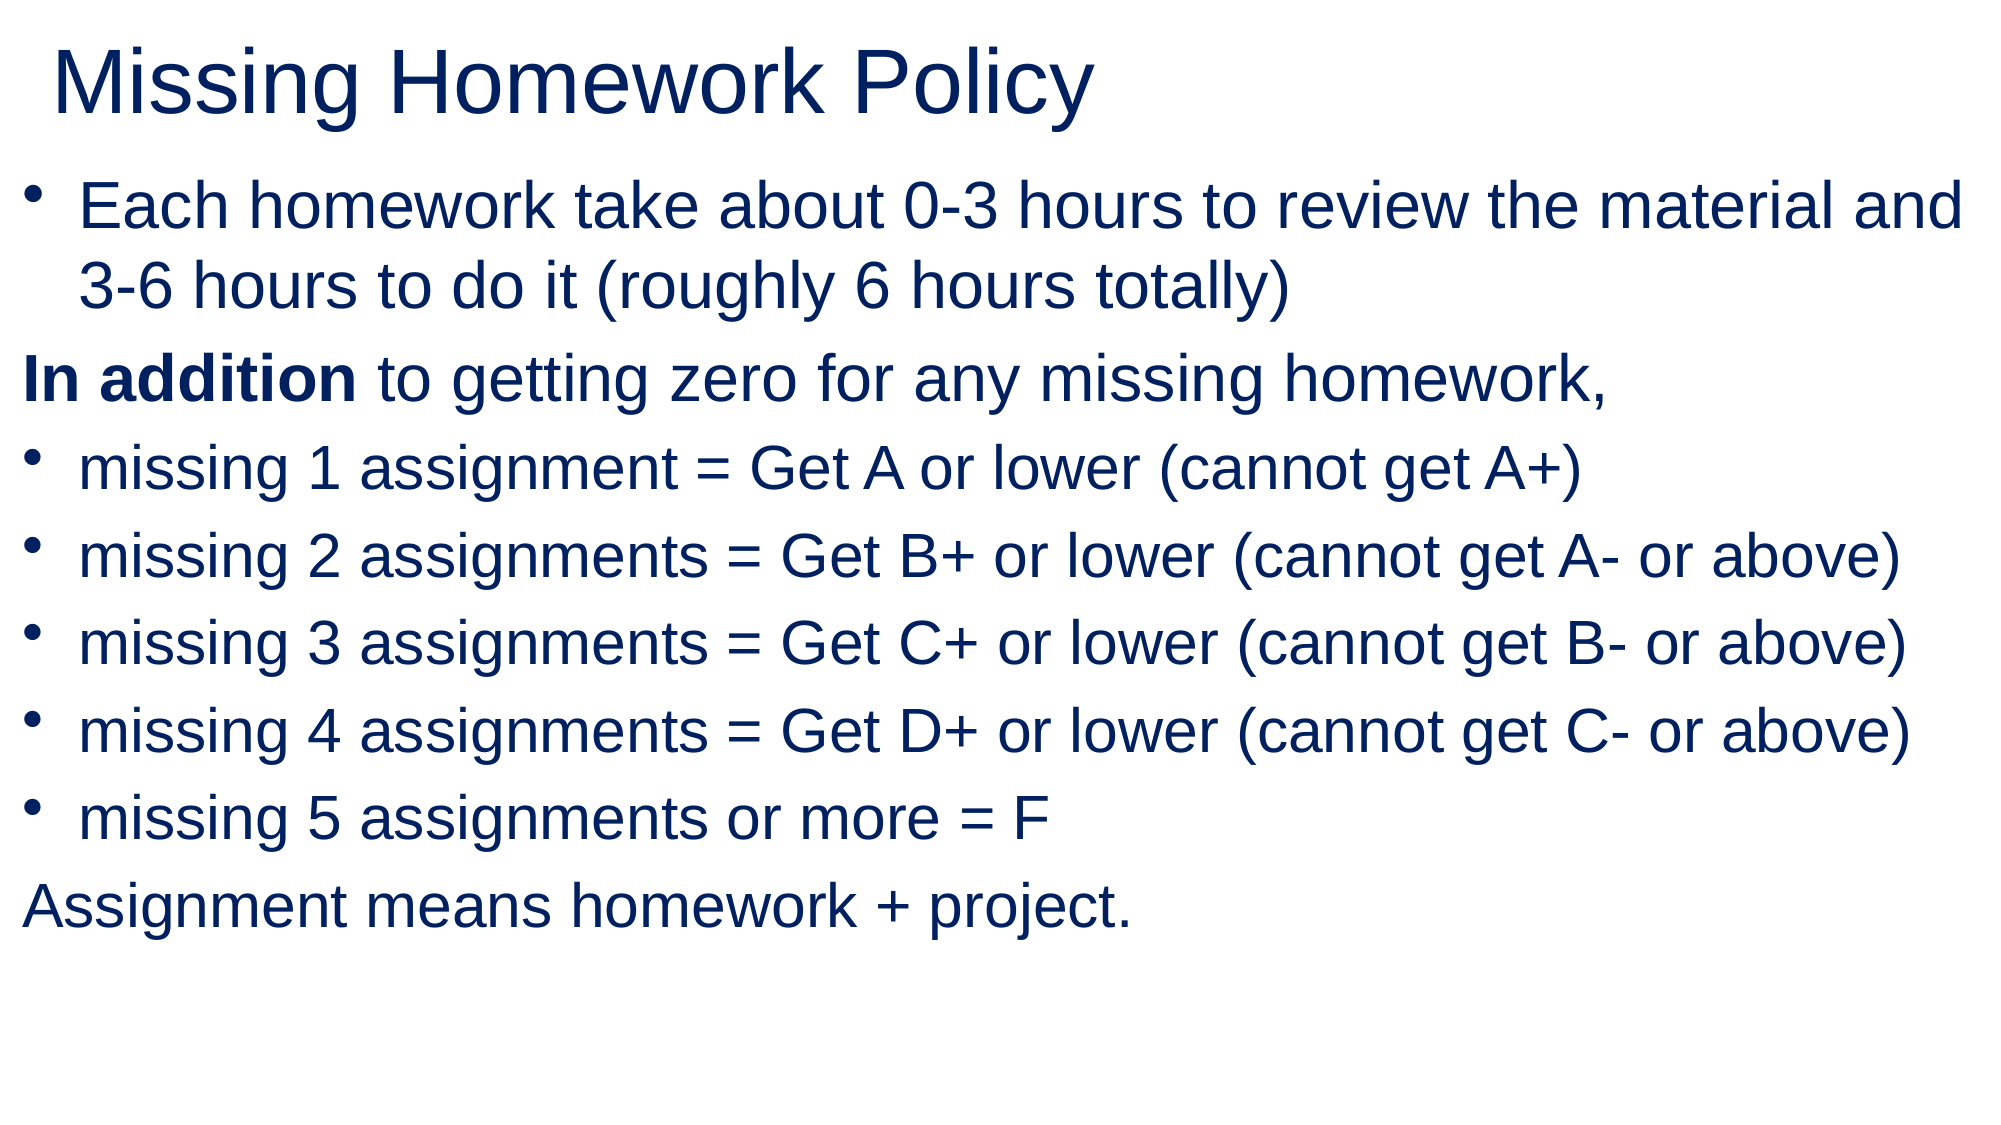

# Missing Homework Policy
Each homework take about 0-3 hours to review the material and 3-6 hours to do it (roughly 6 hours totally)
In addition to getting zero for any missing homework,
missing 1 assignment = Get A or lower (cannot get A+)
missing 2 assignments = Get B+ or lower (cannot get A- or above)
missing 3 assignments = Get C+ or lower (cannot get B- or above)
missing 4 assignments = Get D+ or lower (cannot get C- or above)
missing 5 assignments or more = F
Assignment means homework + project.